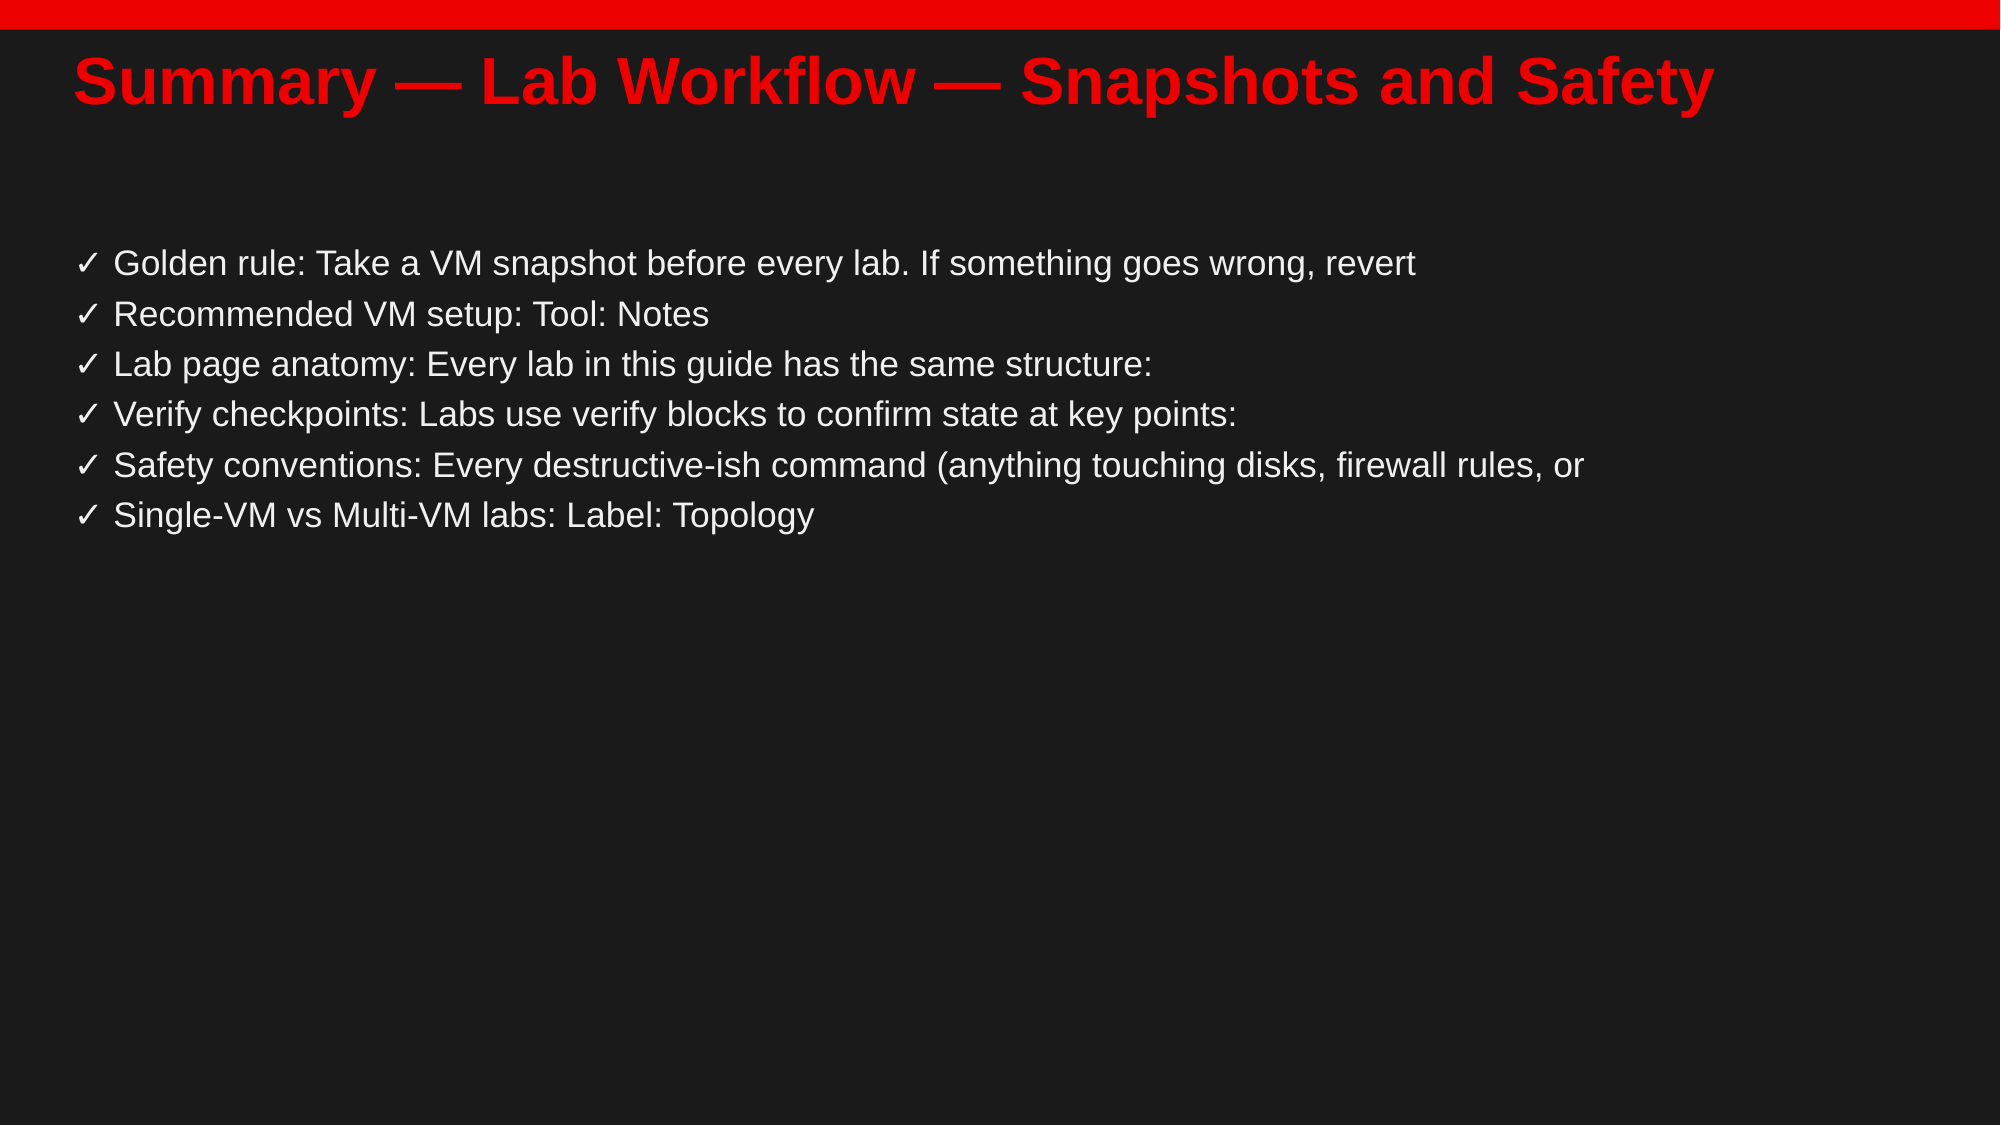

Summary — Lab Workflow — Snapshots and Safety
✓ Golden rule: Take a VM snapshot before every lab. If something goes wrong, revert
✓ Recommended VM setup: Tool: Notes
✓ Lab page anatomy: Every lab in this guide has the same structure:
✓ Verify checkpoints: Labs use verify blocks to confirm state at key points:
✓ Safety conventions: Every destructive-ish command (anything touching disks, firewall rules, or
✓ Single-VM vs Multi-VM labs: Label: Topology